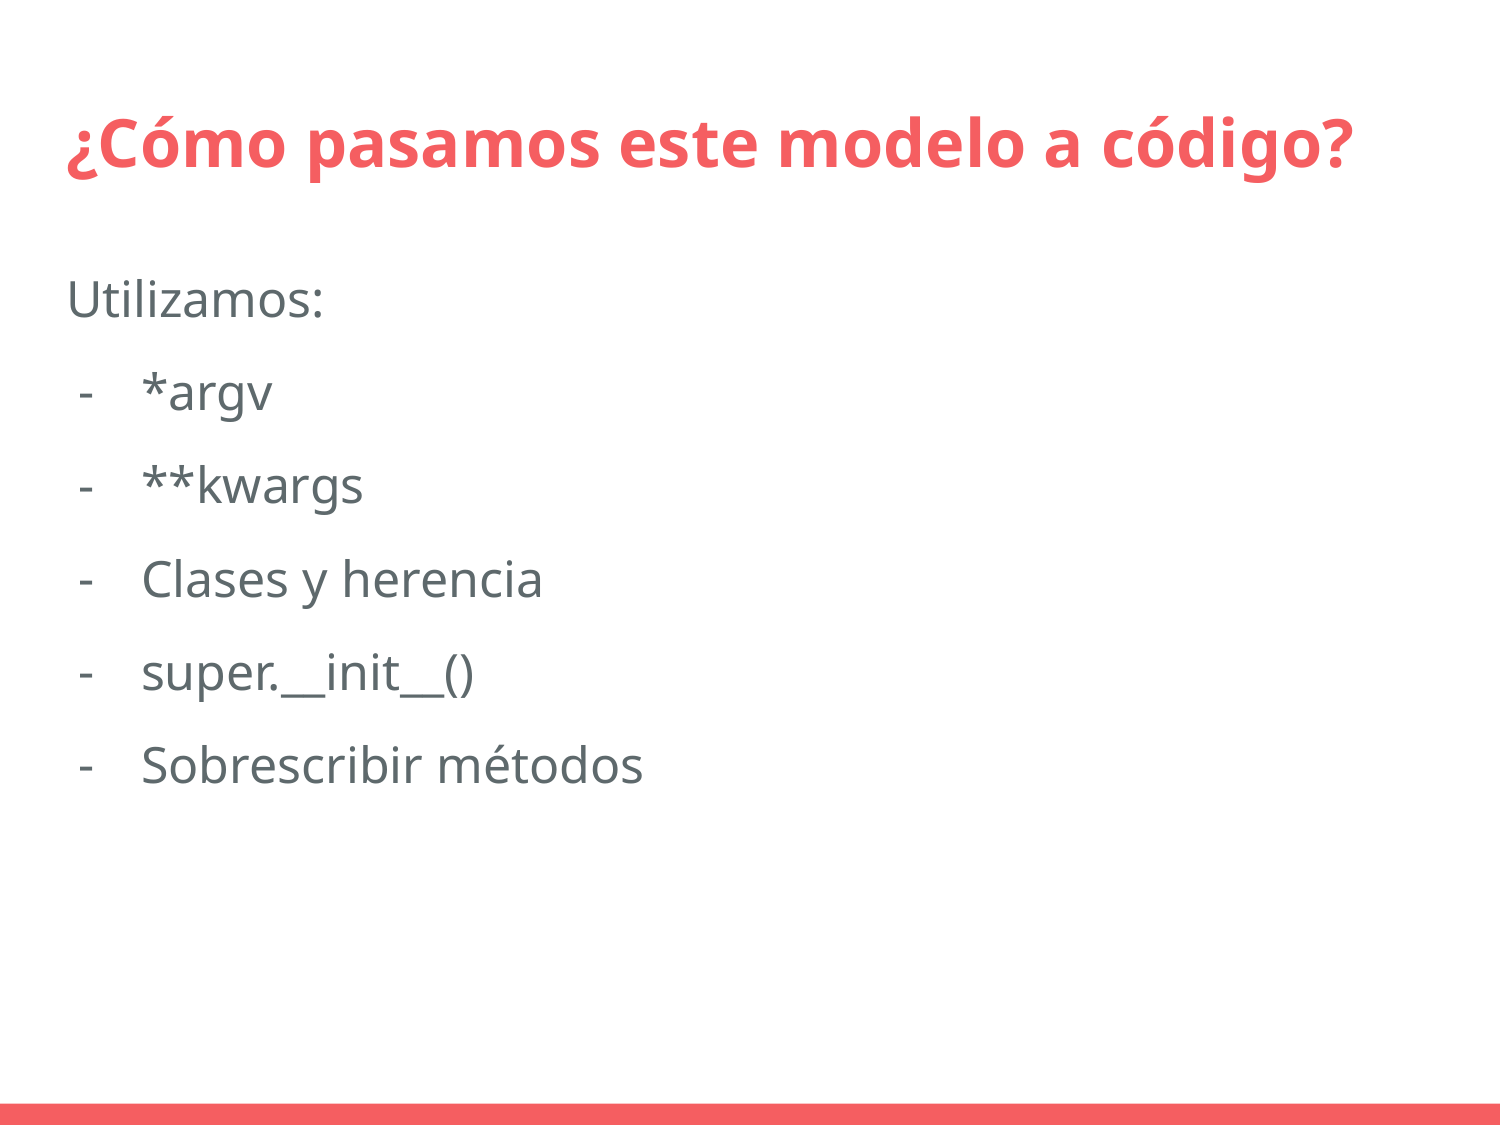

# ¿Cómo pasamos este modelo a código?
Utilizamos:
*argv
**kwargs
Clases y herencia
super.__init__()
Sobrescribir métodos